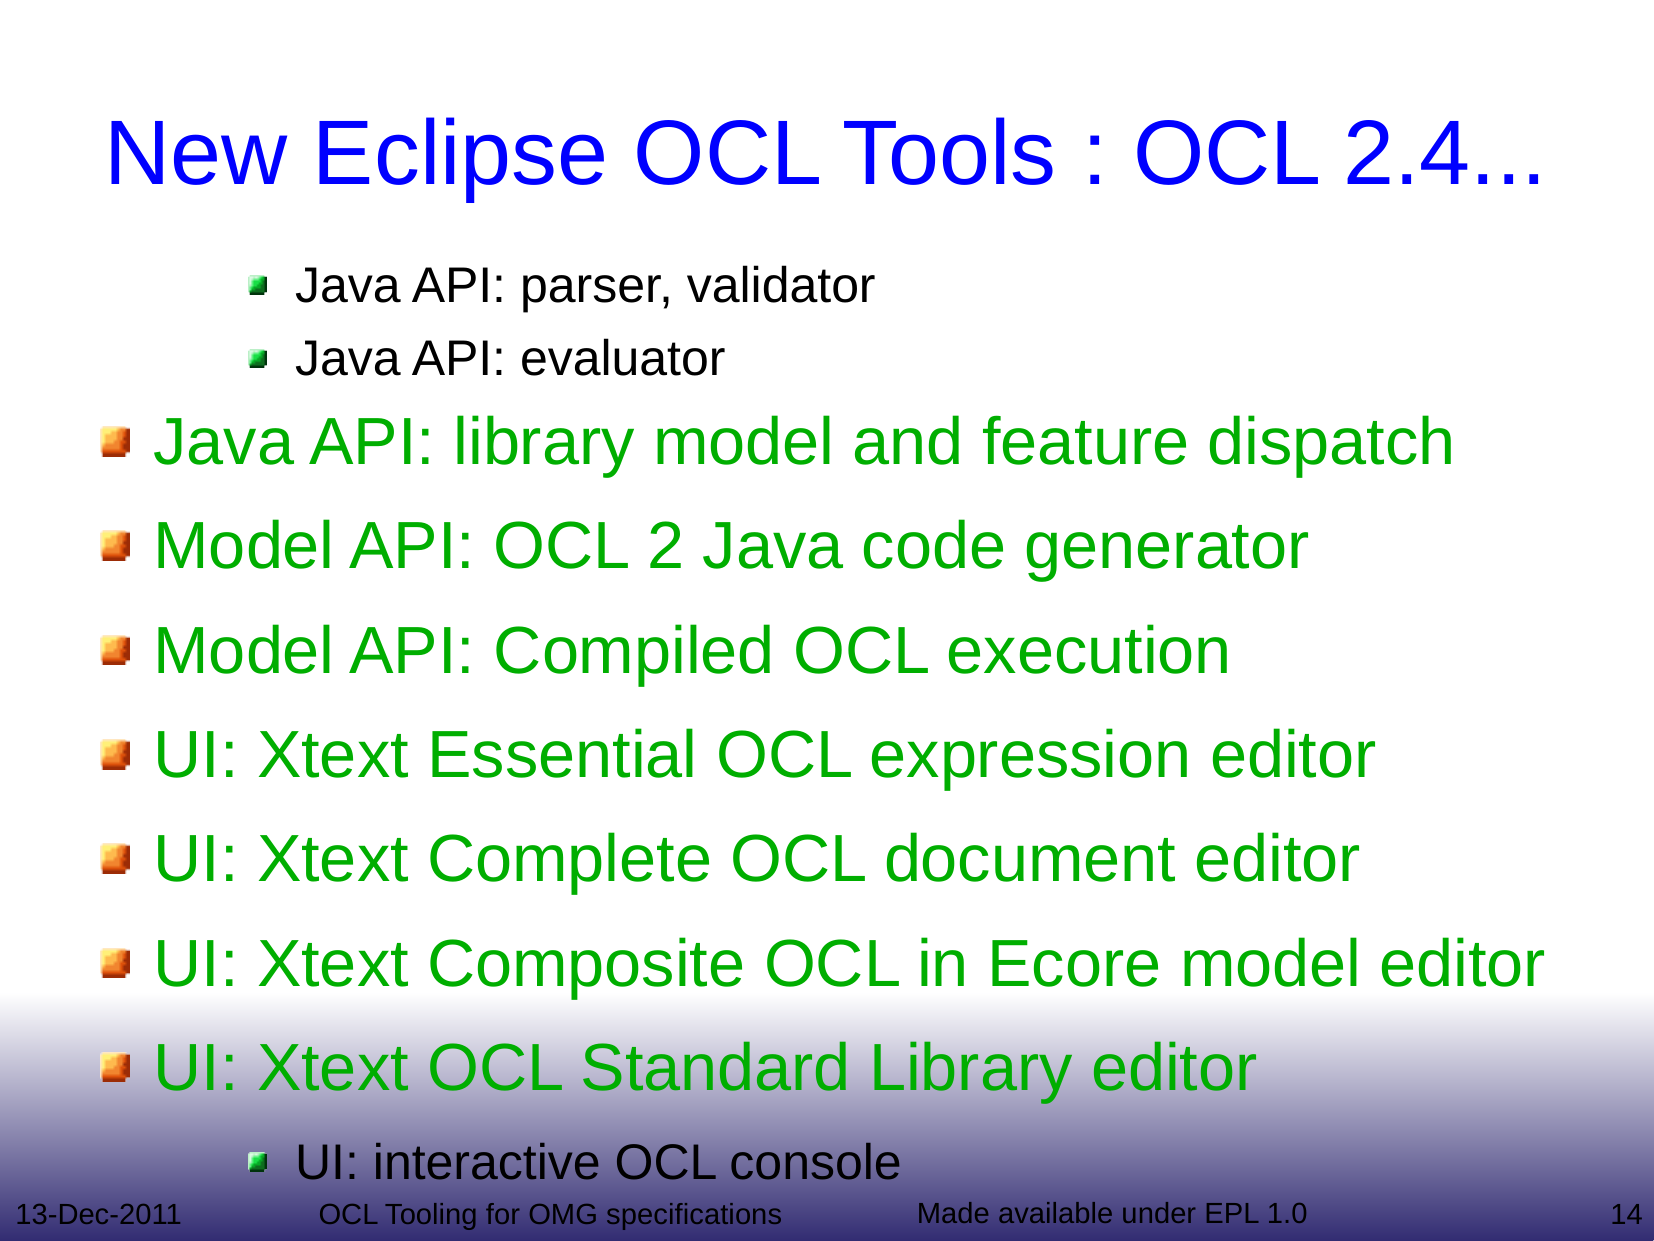

# New Eclipse OCL Tools : OCL 2.4...
Java API: parser, validator
Java API: evaluator
Java API: library model and feature dispatch
Model API: OCL 2 Java code generator
Model API: Compiled OCL execution
UI: Xtext Essential OCL expression editor
UI: Xtext Complete OCL document editor
UI: Xtext Composite OCL in Ecore model editor
UI: Xtext OCL Standard Library editor
UI: interactive OCL console
13-Dec-2011
OCL Tooling for OMG specifications
14